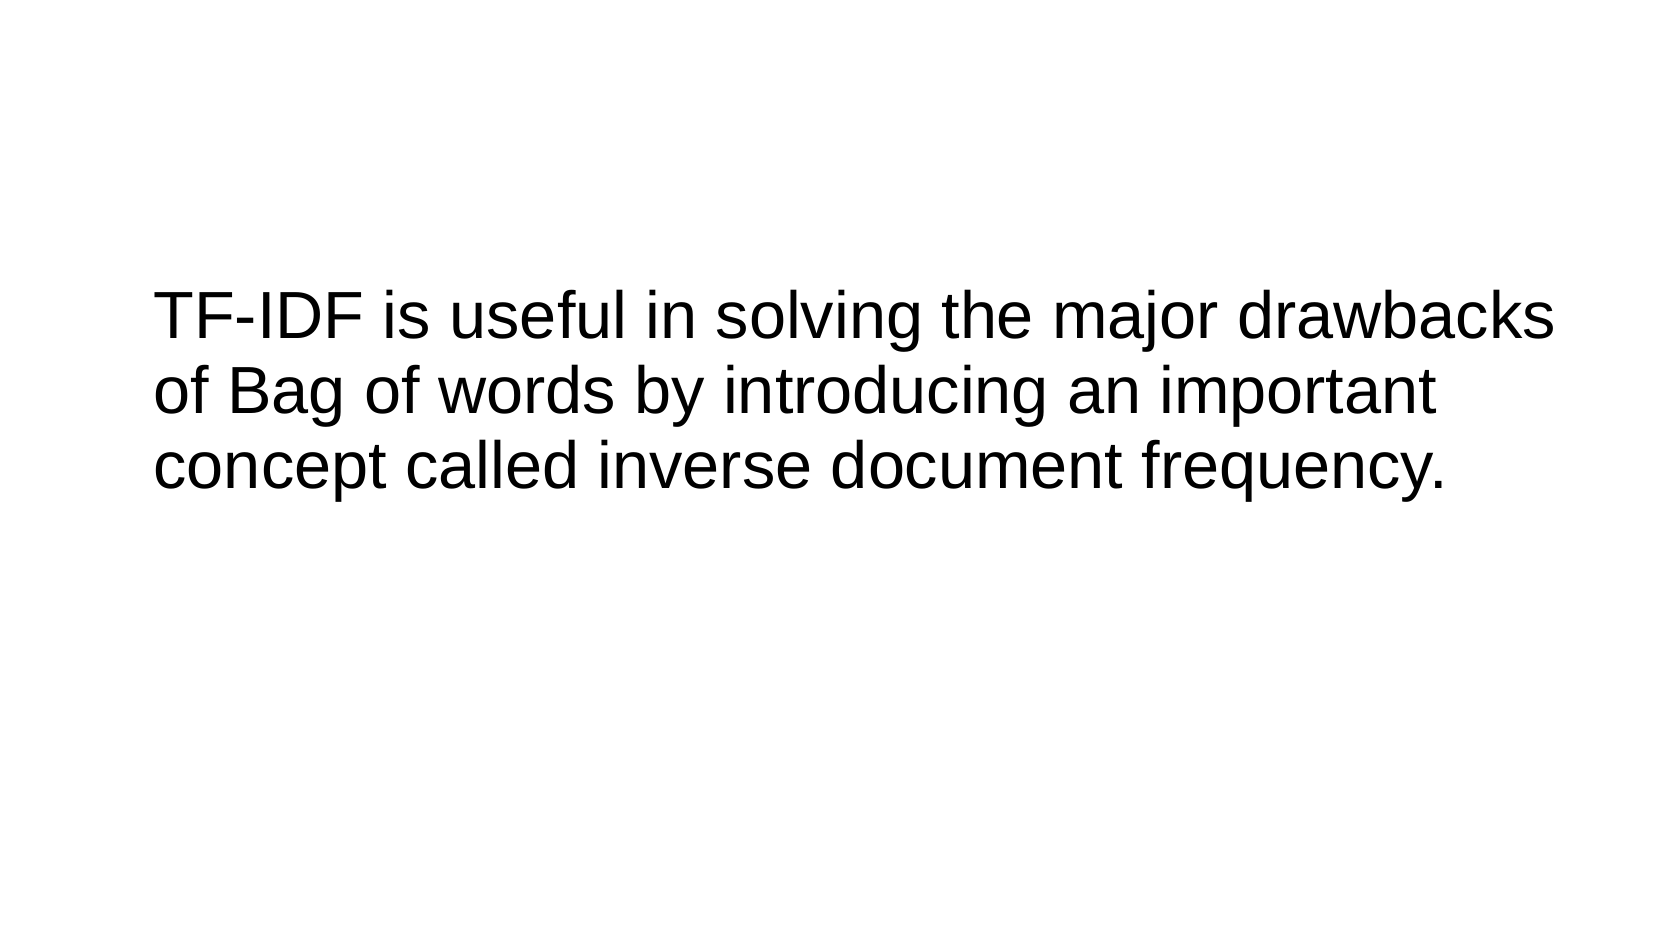

# TF-IDF is useful in solving the major drawbacks of Bag of words by introducing an important concept called inverse document frequency.